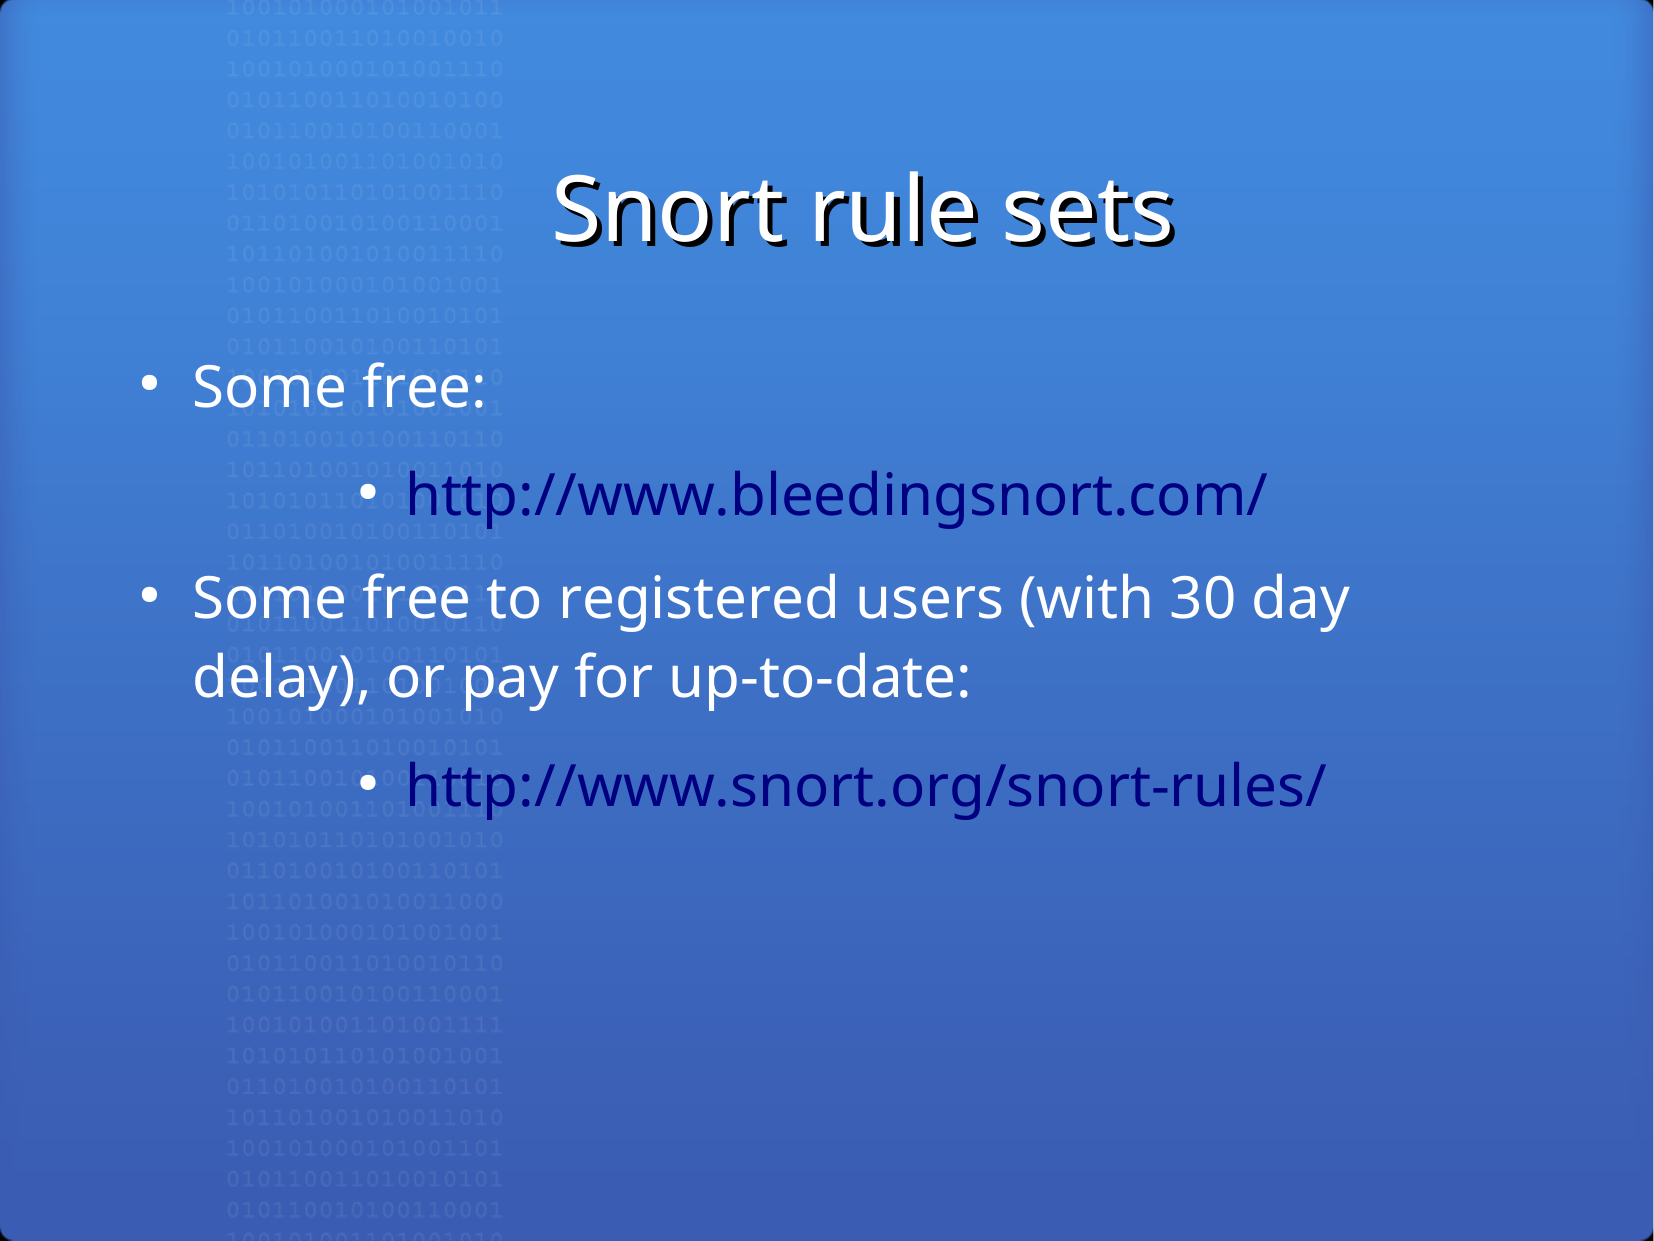

# Snort rule sets
Some free:
http://www.bleedingsnort.com/
Some free to registered users (with 30 day delay), or pay for up-to-date:
http://www.snort.org/snort-rules/